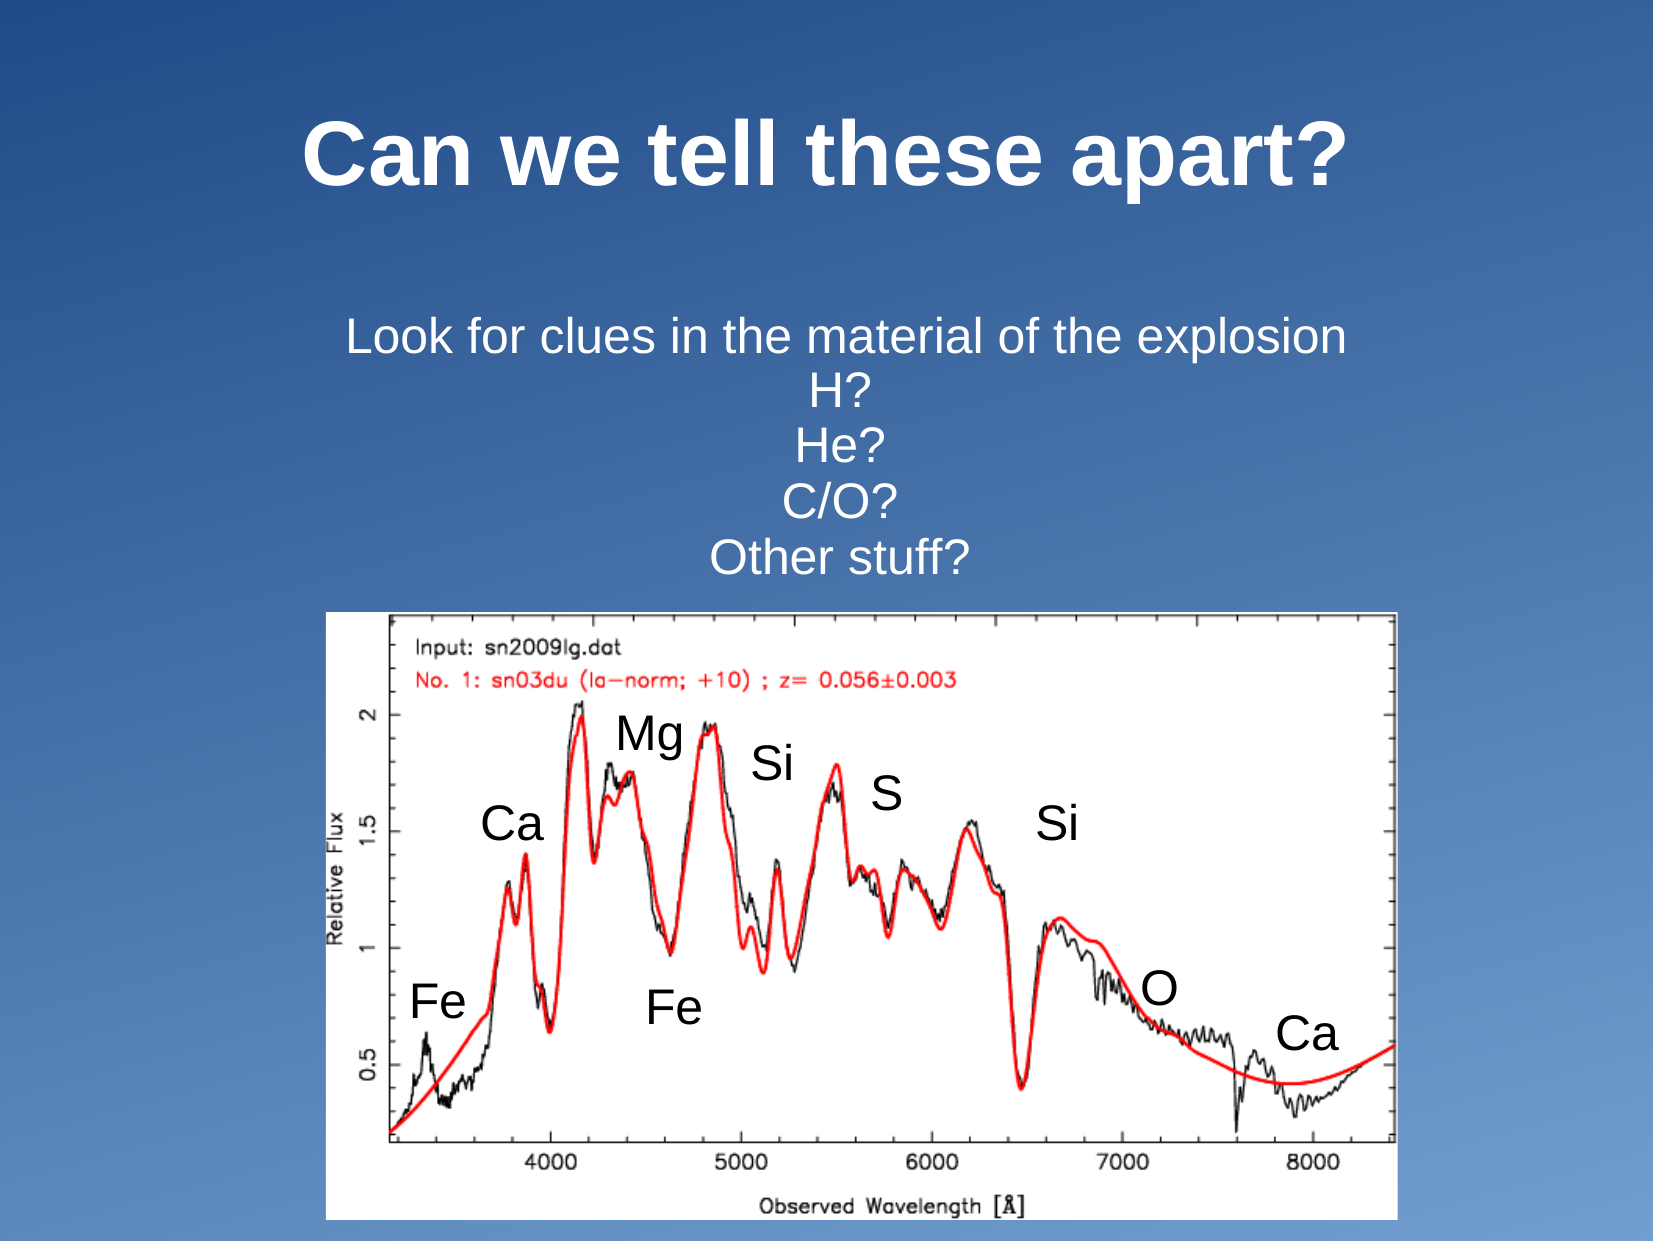

# Can we tell these apart?
Look for clues in the material of the explosion
H?
He?
C/O?
Other stuff?
Mg
Si
S
Ca
Si
O
Fe
Fe
Ca